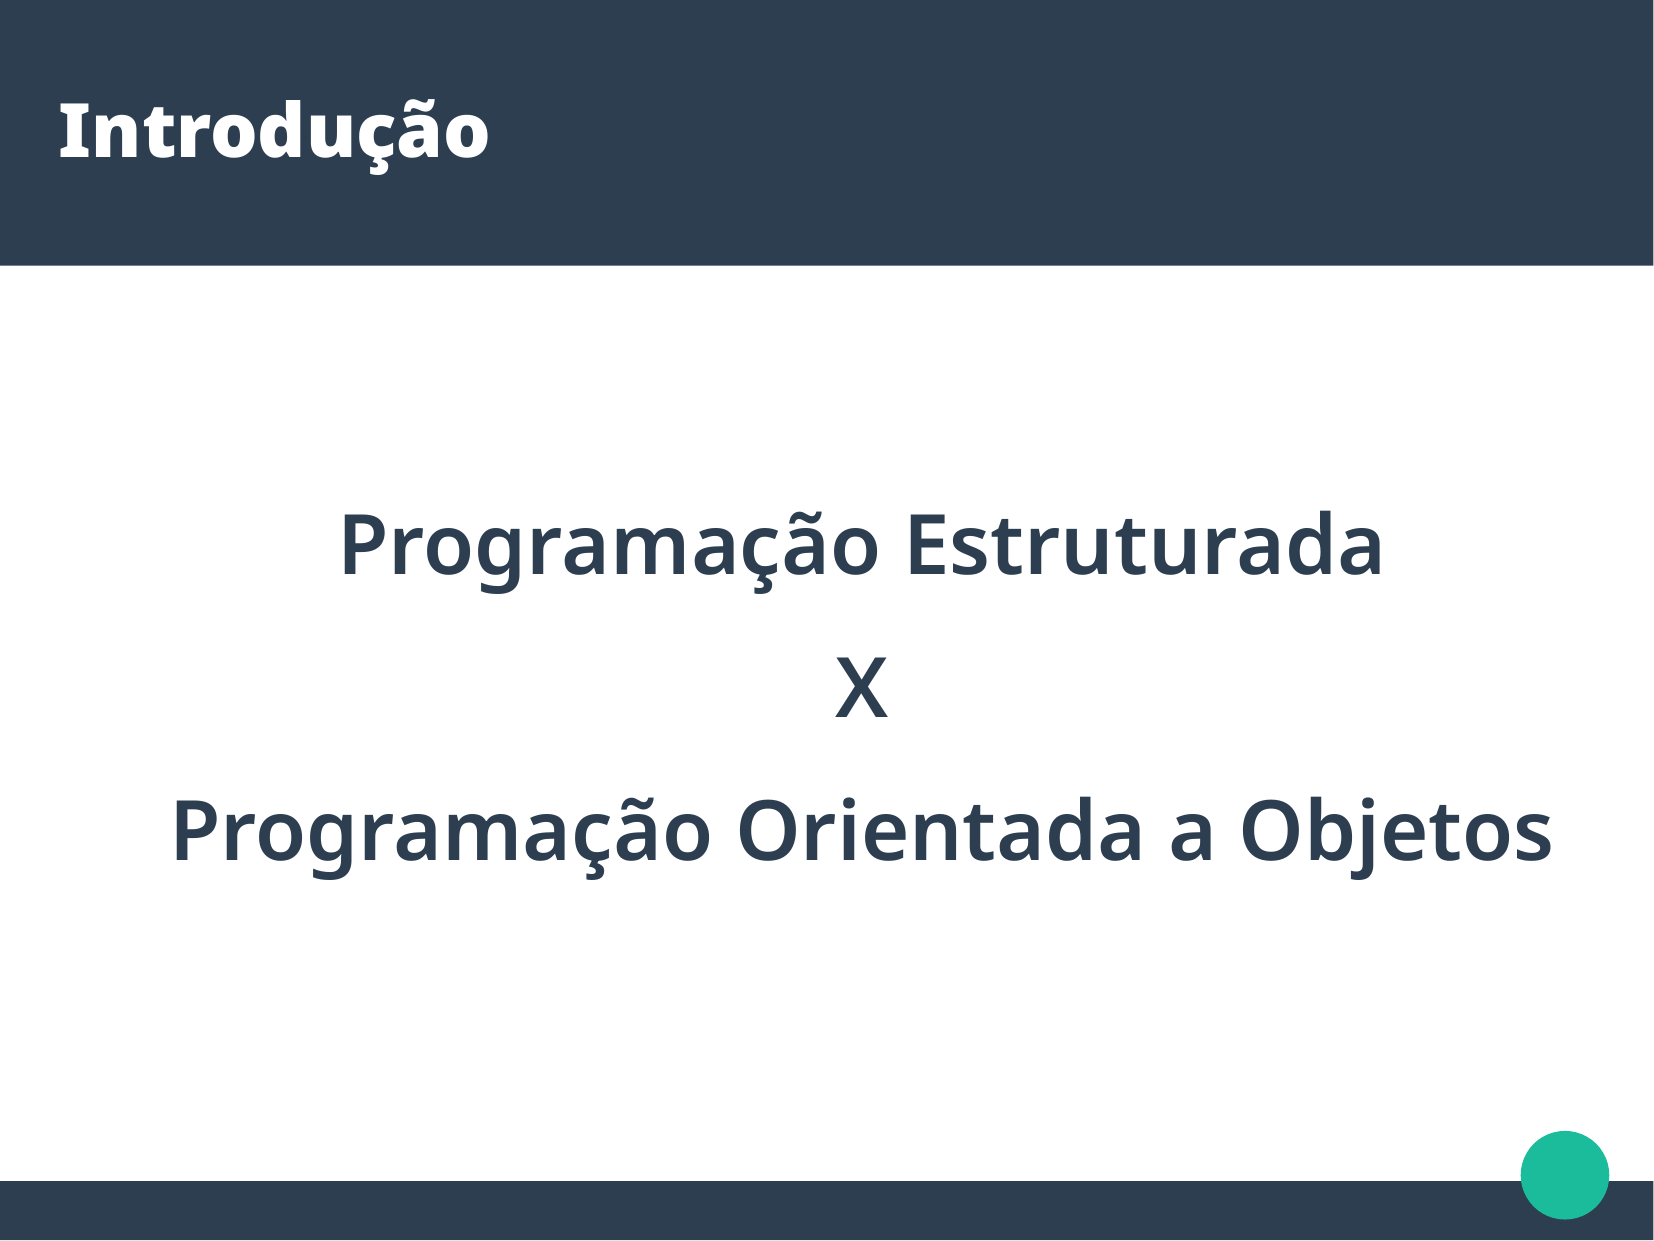

# Introdução
Programação Estruturada
X
Programação Orientada a Objetos